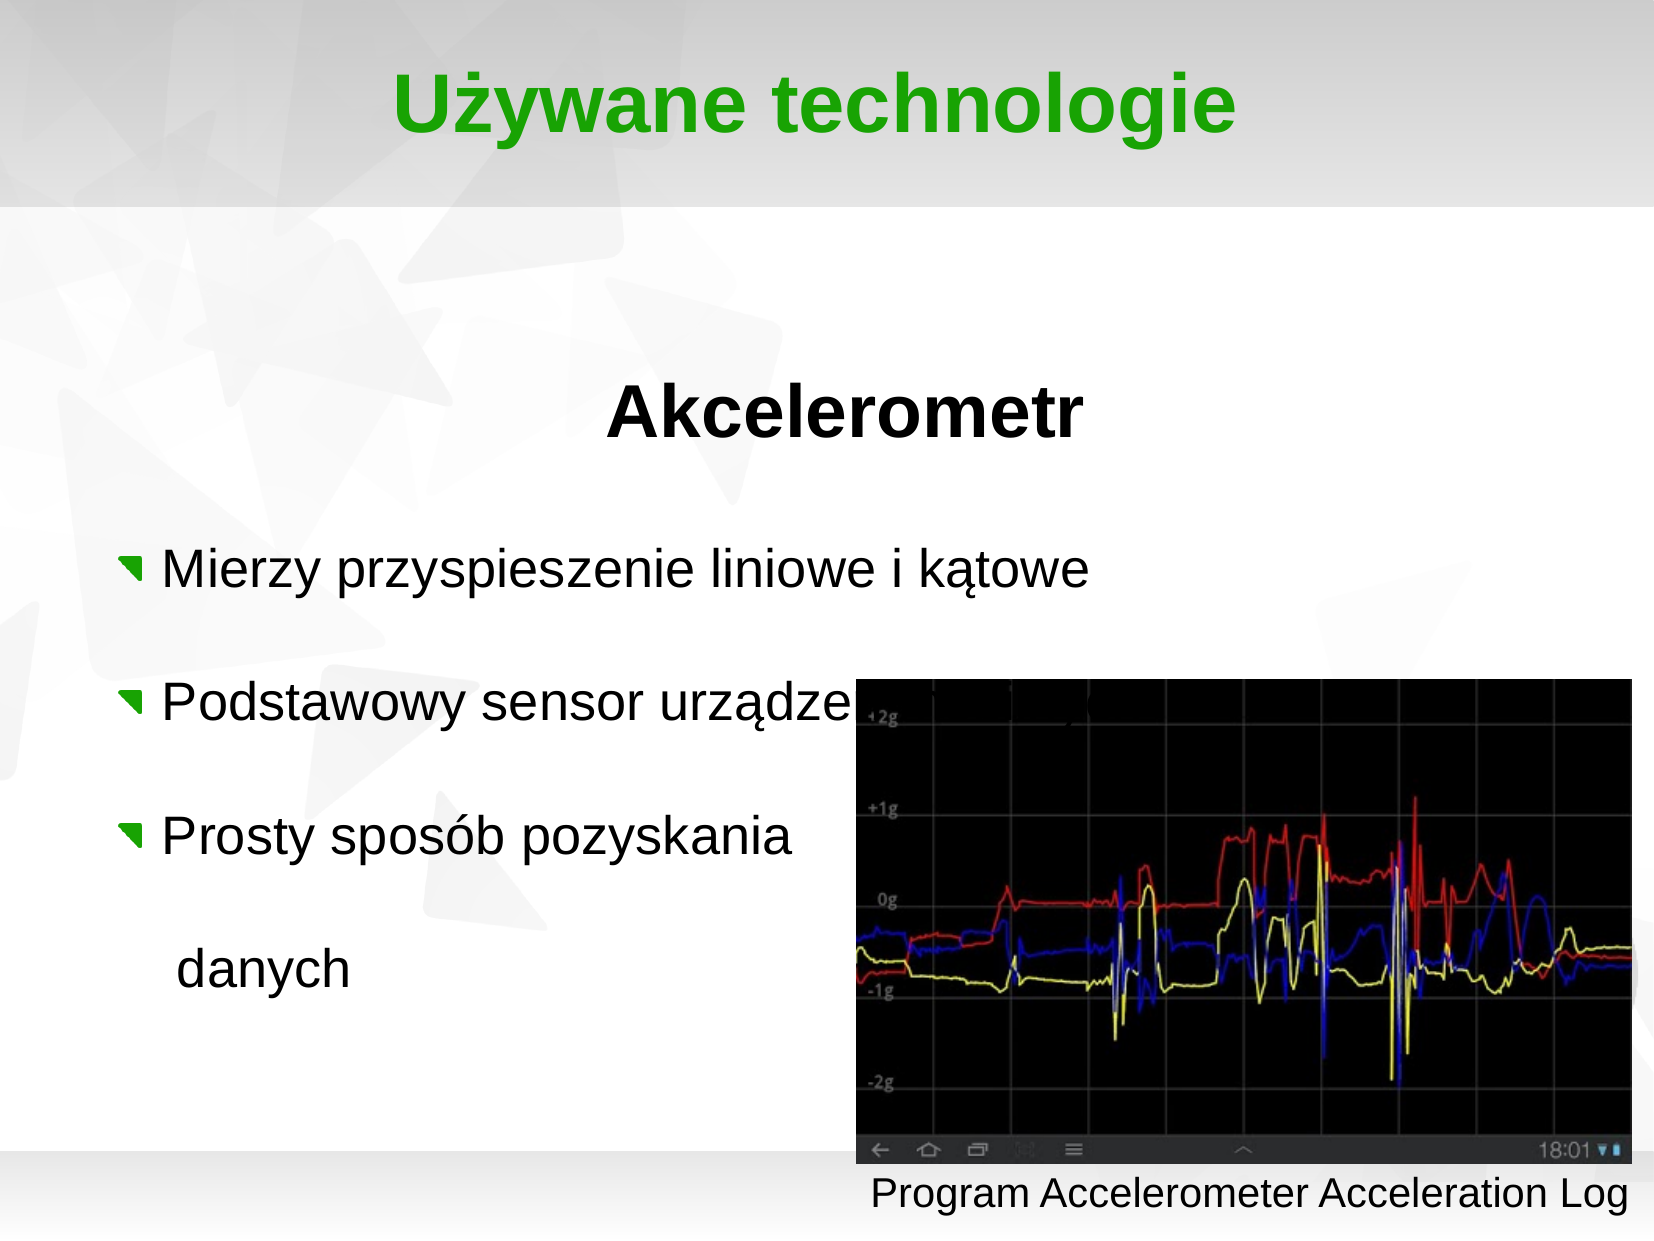

# Używane technologie
Akcelerometr
Mierzy przyspieszenie liniowe i kątowe
Podstawowy sensor urządzeń mobilnych
Prosty sposób pozyskania
 danych
Program Accelerometer Acceleration Log